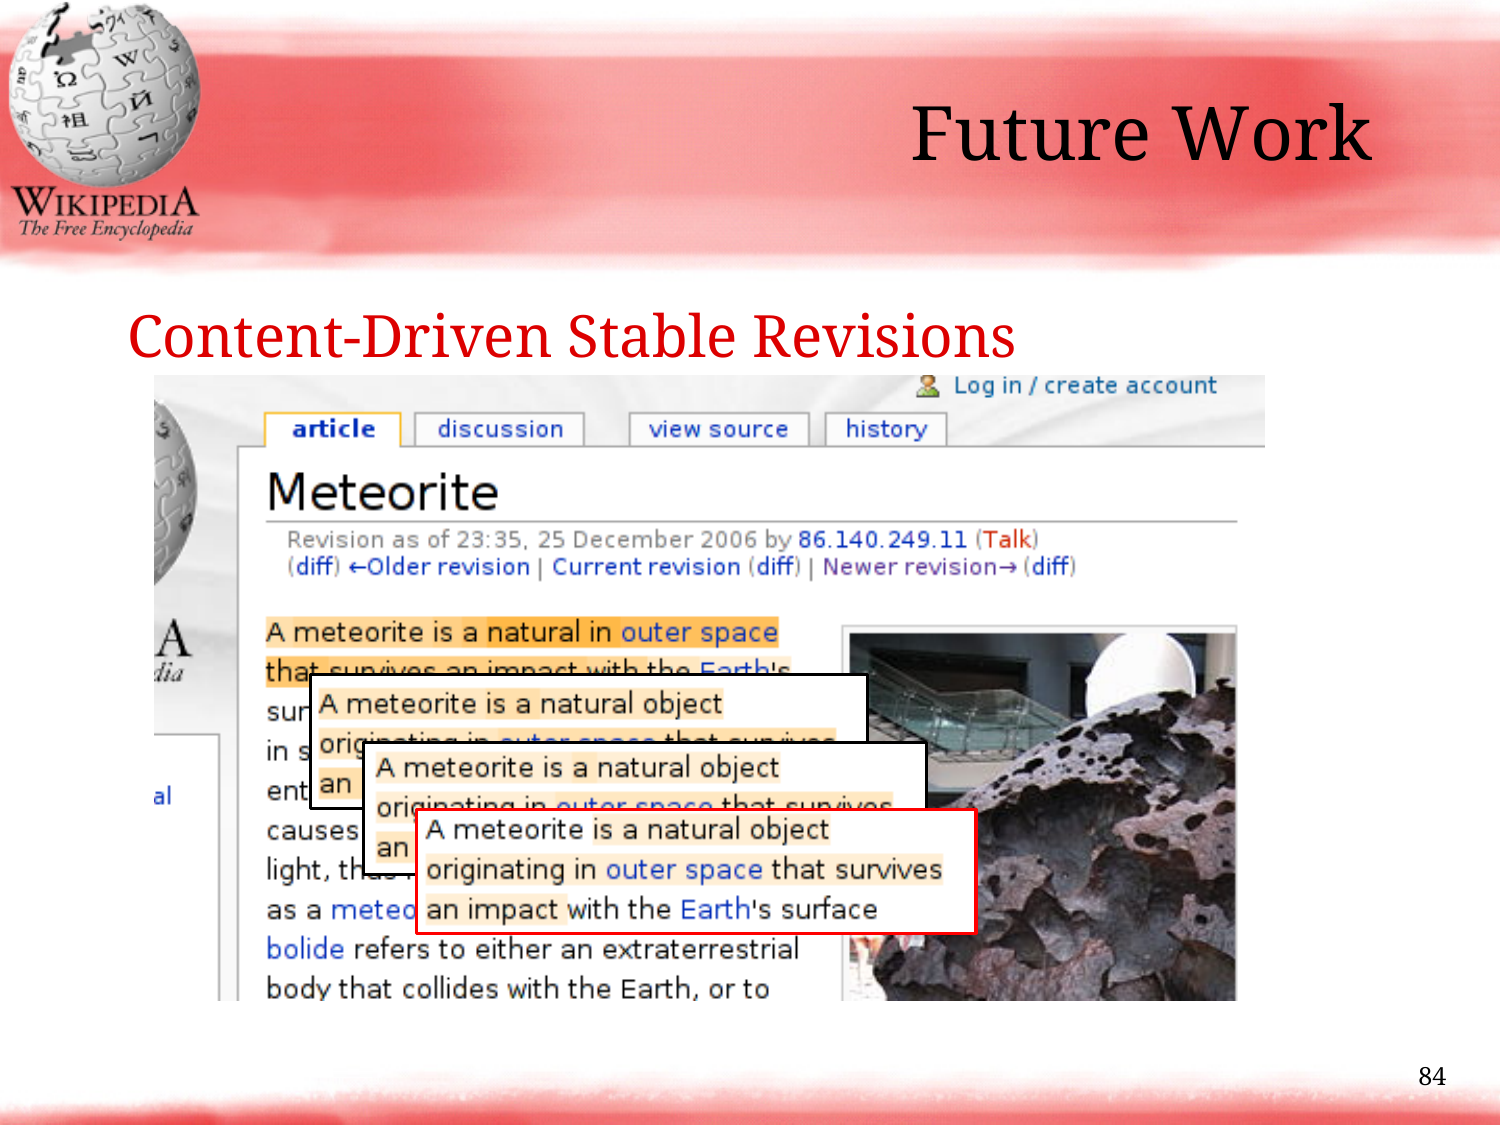

# Future Work
Content-Driven Stable Revisions
84